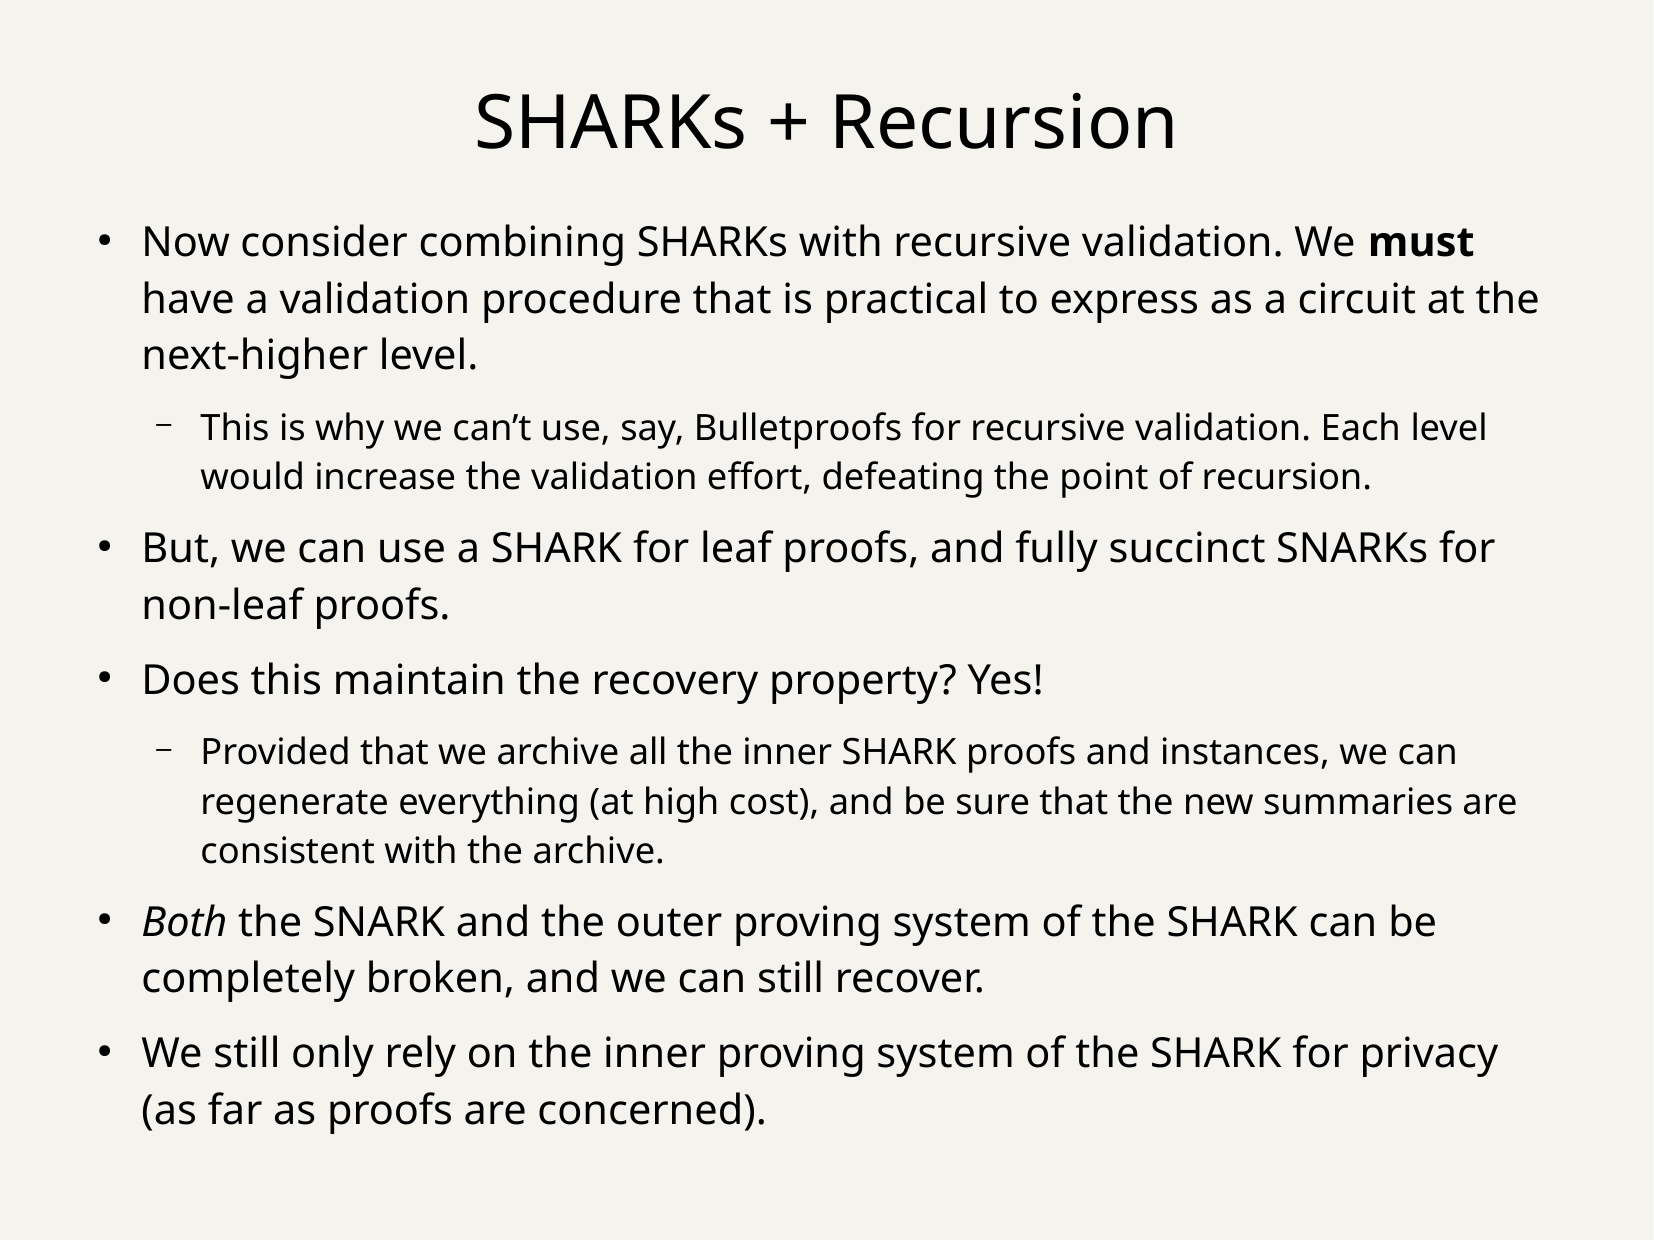

# SHARKs + Recursion
Now consider combining SHARKs with recursive validation. We must have a validation procedure that is practical to express as a circuit at the next-higher level.
This is why we can’t use, say, Bulletproofs for recursive validation. Each level would increase the validation effort, defeating the point of recursion.
But, we can use a SHARK for leaf proofs, and fully succinct SNARKs for non-leaf proofs.
Does this maintain the recovery property? Yes!
Provided that we archive all the inner SHARK proofs and instances, we can regenerate everything (at high cost), and be sure that the new summaries are consistent with the archive.
Both the SNARK and the outer proving system of the SHARK can be completely broken, and we can still recover.
We still only rely on the inner proving system of the SHARK for privacy (as far as proofs are concerned).